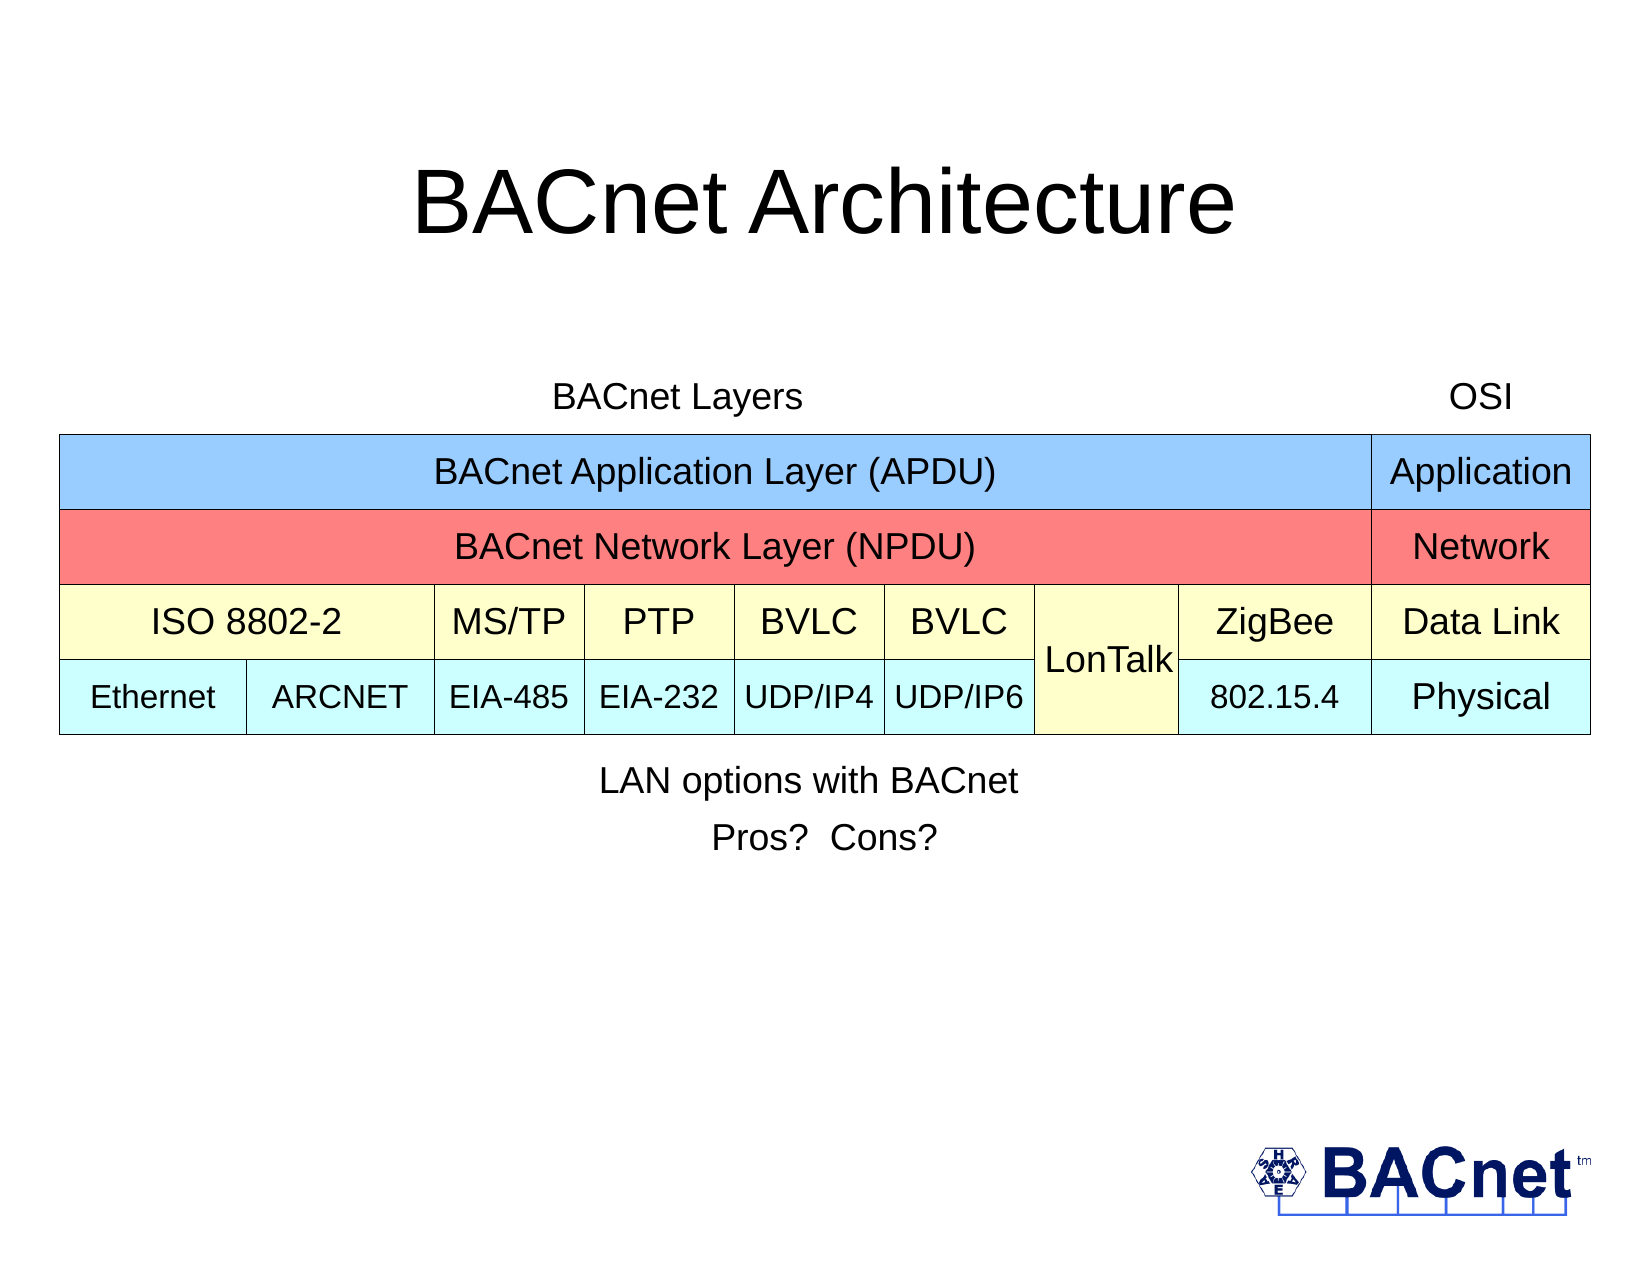

# BACnet Architecture
BACnet Layers
OSI
BACnet Application Layer (APDU)
Application
BACnet Network Layer (NPDU)
Network
ISO 8802-2
MS/TP
PTP
BVLC
BVLC
LonTalk
ZigBee
Data Link
Ethernet
ARCNET
EIA-485
EIA-232
UDP/IP4
UDP/IP6
802.15.4
Physical
LAN options with BACnet
Pros? Cons?